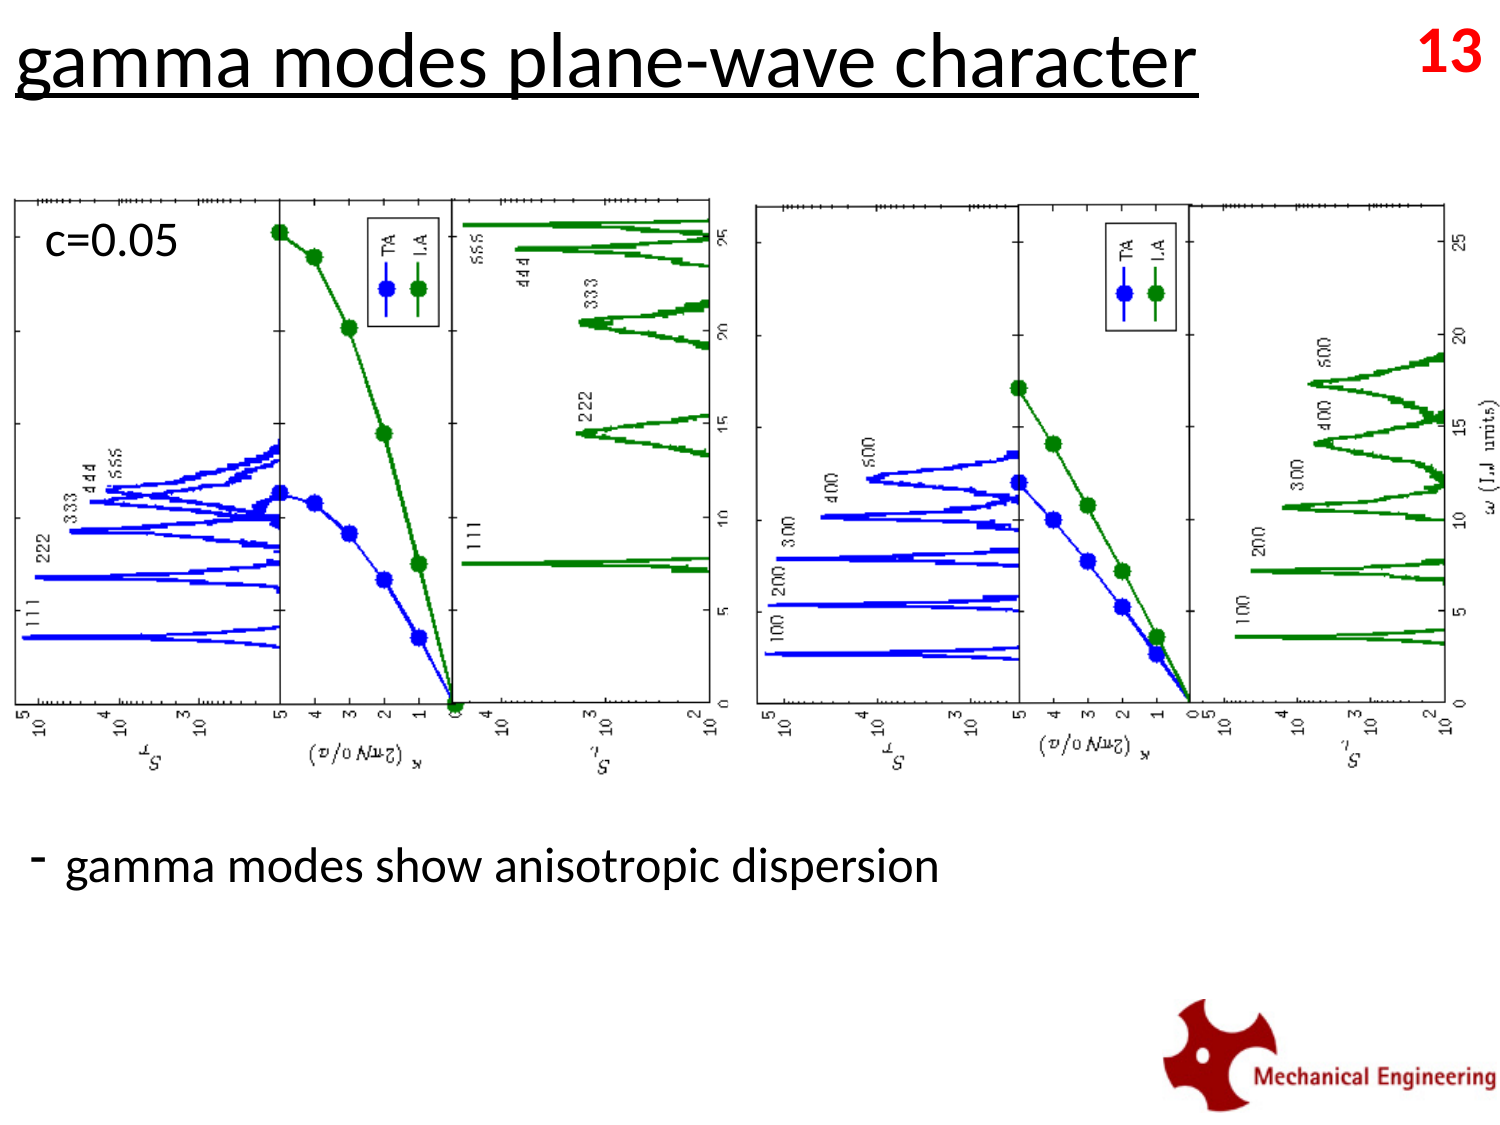

# gamma modes plane-wave character
13
c=0.05
gamma modes show anisotropic dispersion